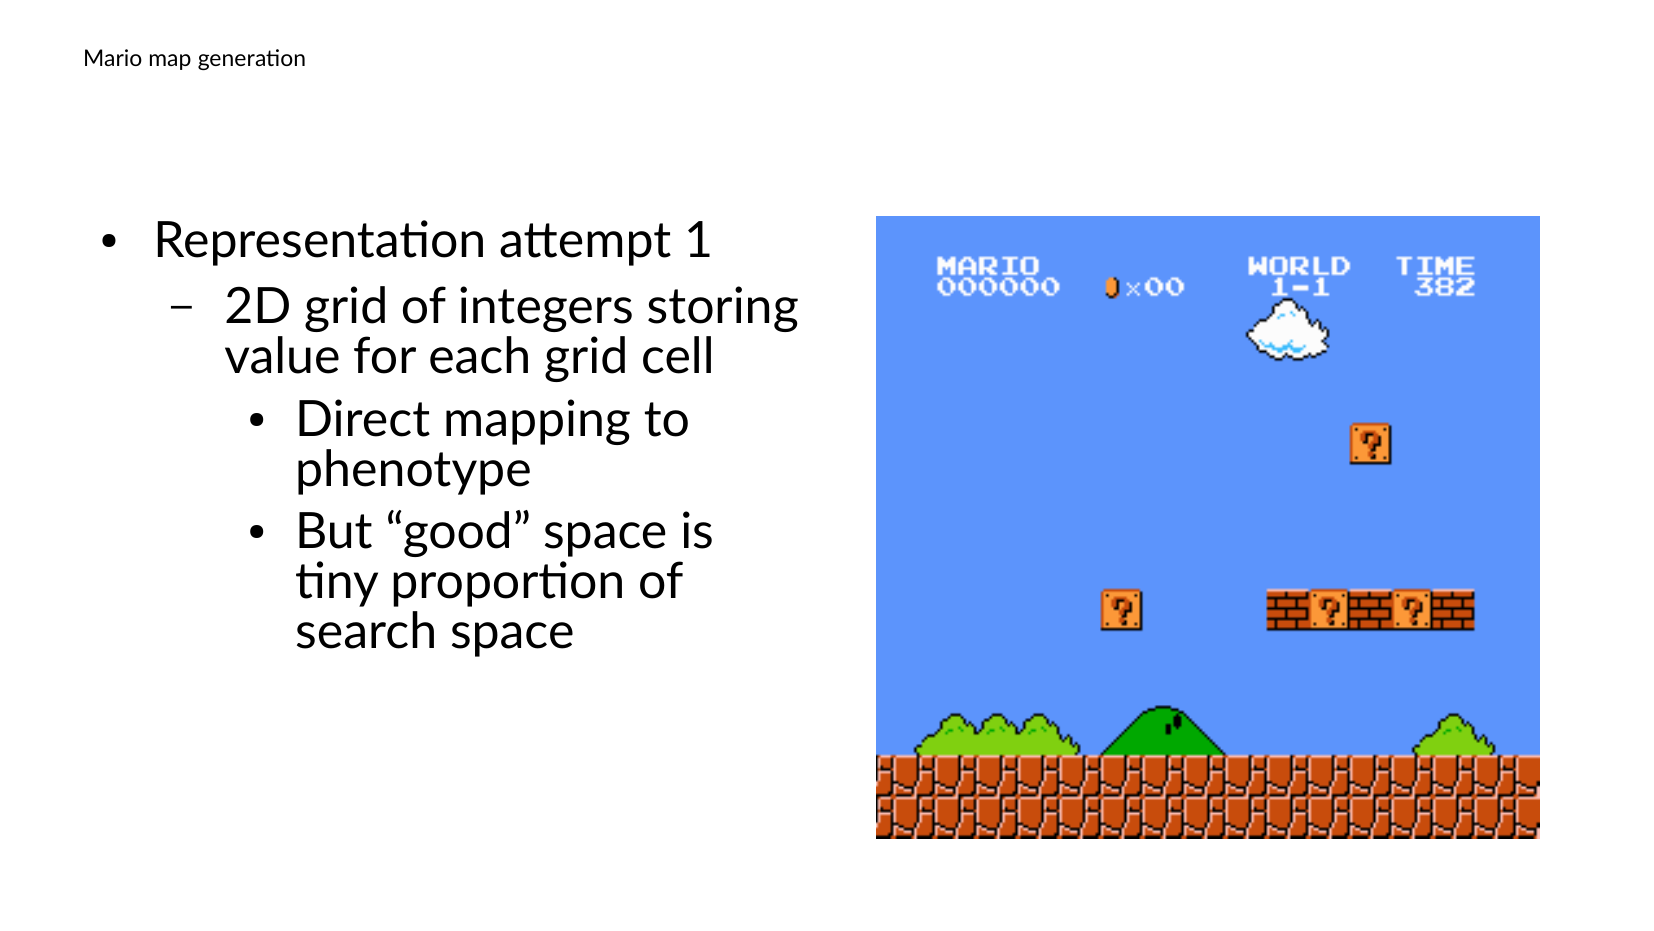

# Mario map generation
Representation attempt 1
2D grid of integers storing value for each grid cell
Direct mapping to phenotype
But “good” space is tiny proportion of search space